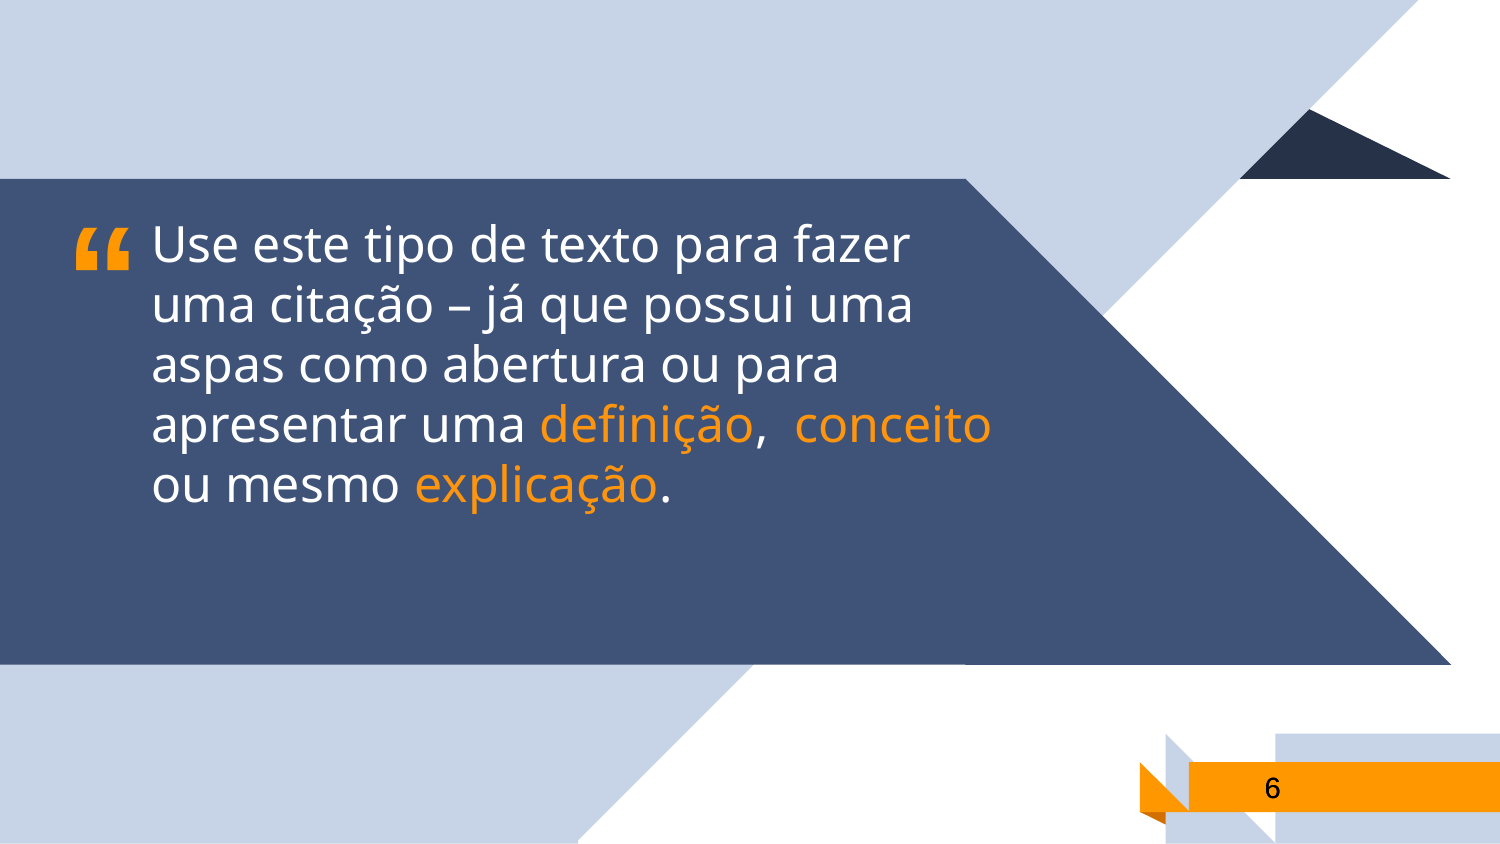

# Use este tipo de texto para fazer uma citação – já que possui uma aspas como abertura ou para apresentar uma definição, conceito ou mesmo explicação.